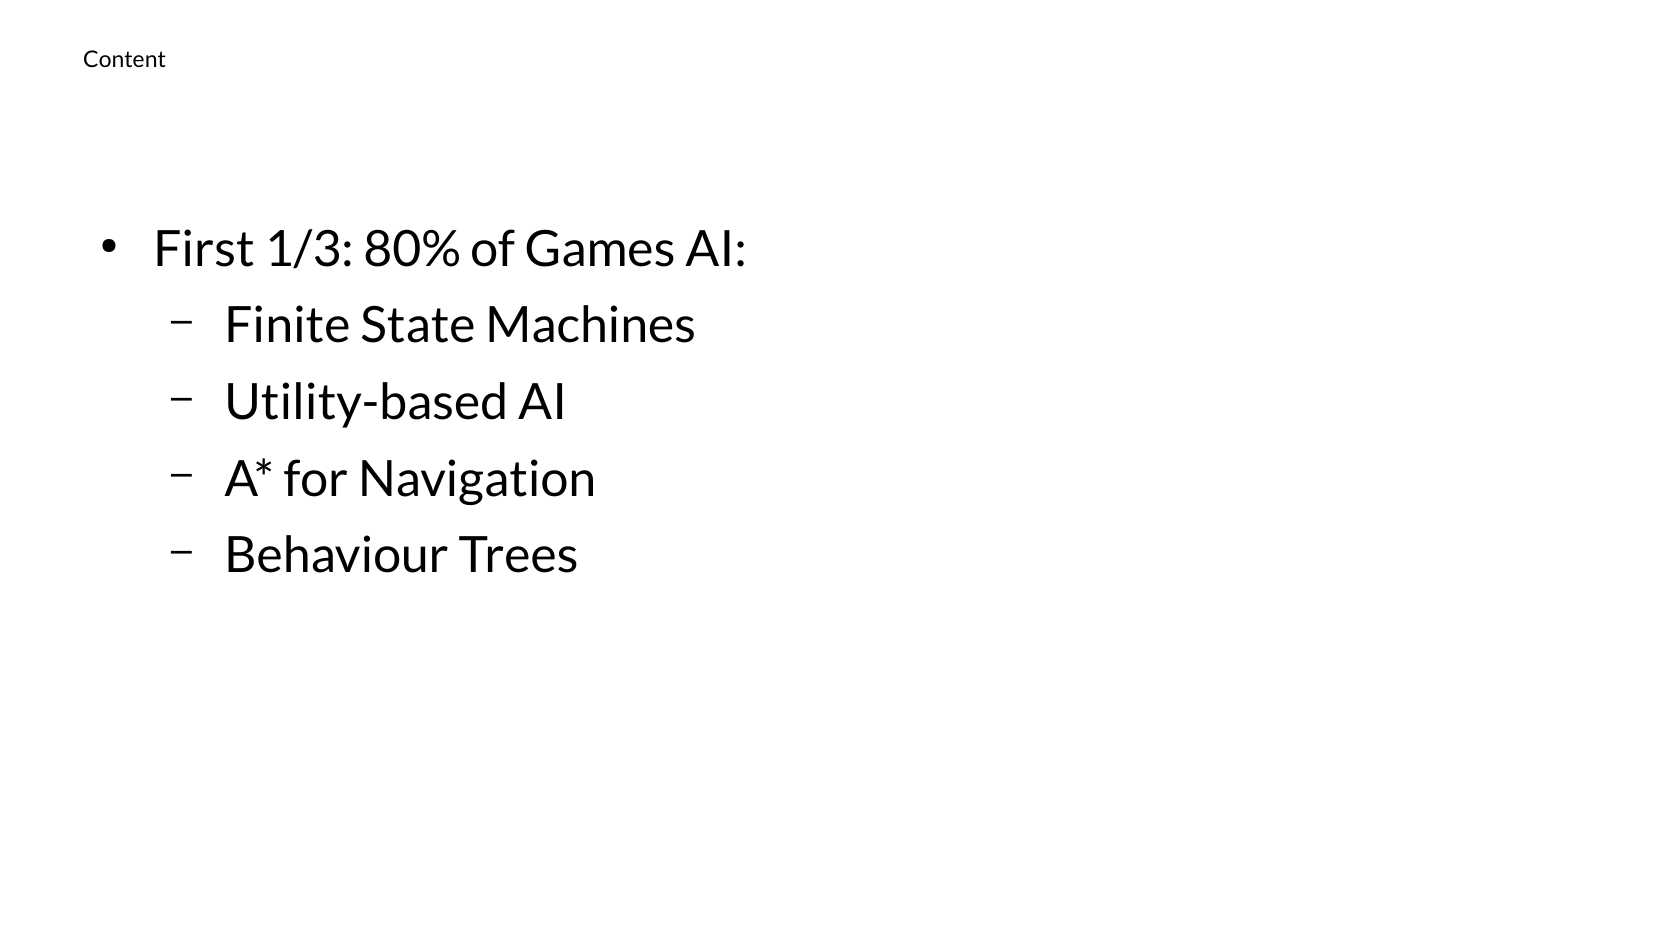

# Content
First 1/3: 80% of Games AI:
Finite State Machines
Utility-based AI
A* for Navigation
Behaviour Trees